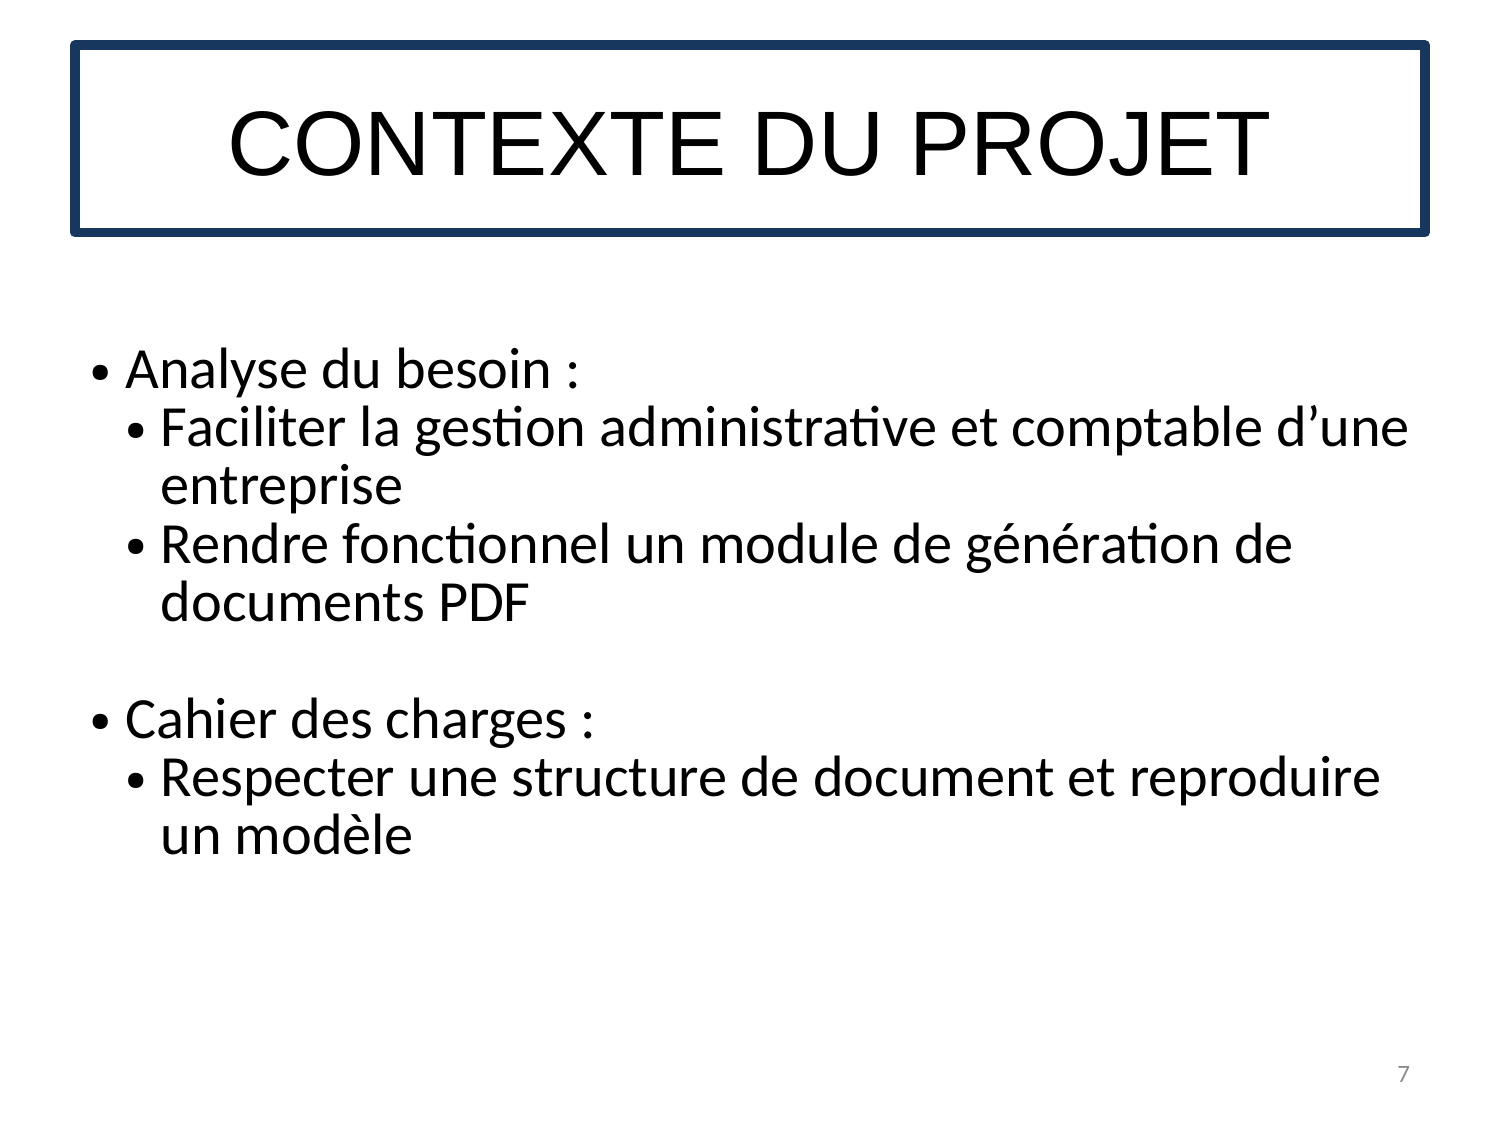

# CONTEXTE DU PROJET
Analyse du besoin :
Faciliter la gestion administrative et comptable d’une entreprise
Rendre fonctionnel un module de génération de documents PDF
Cahier des charges :
Respecter une structure de document et reproduire un modèle
Soutenance Concepteur Développeur d'Application - David Saoud - 26/11/2020
7